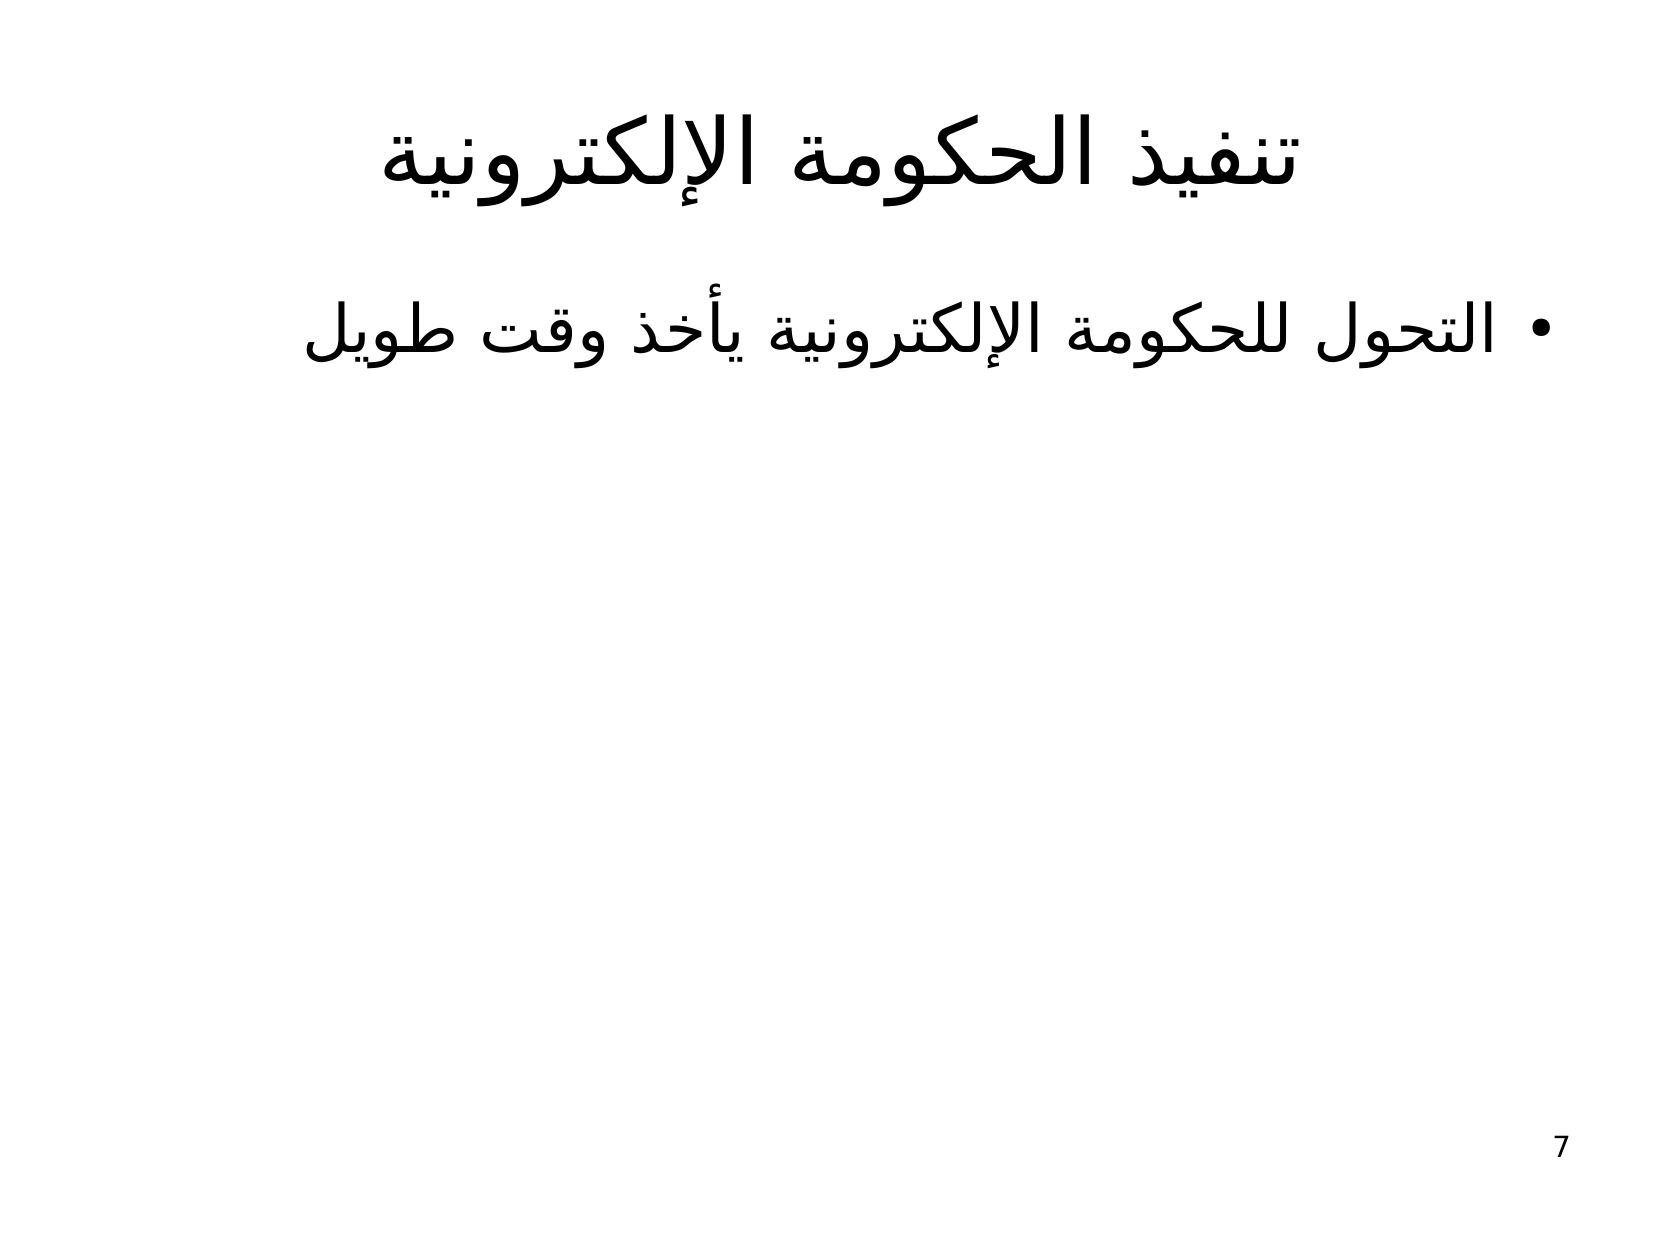

# تنفيذ الحكومة الإلكترونية
التحول للحكومة الإلكترونية يأخذ وقت طويل
7